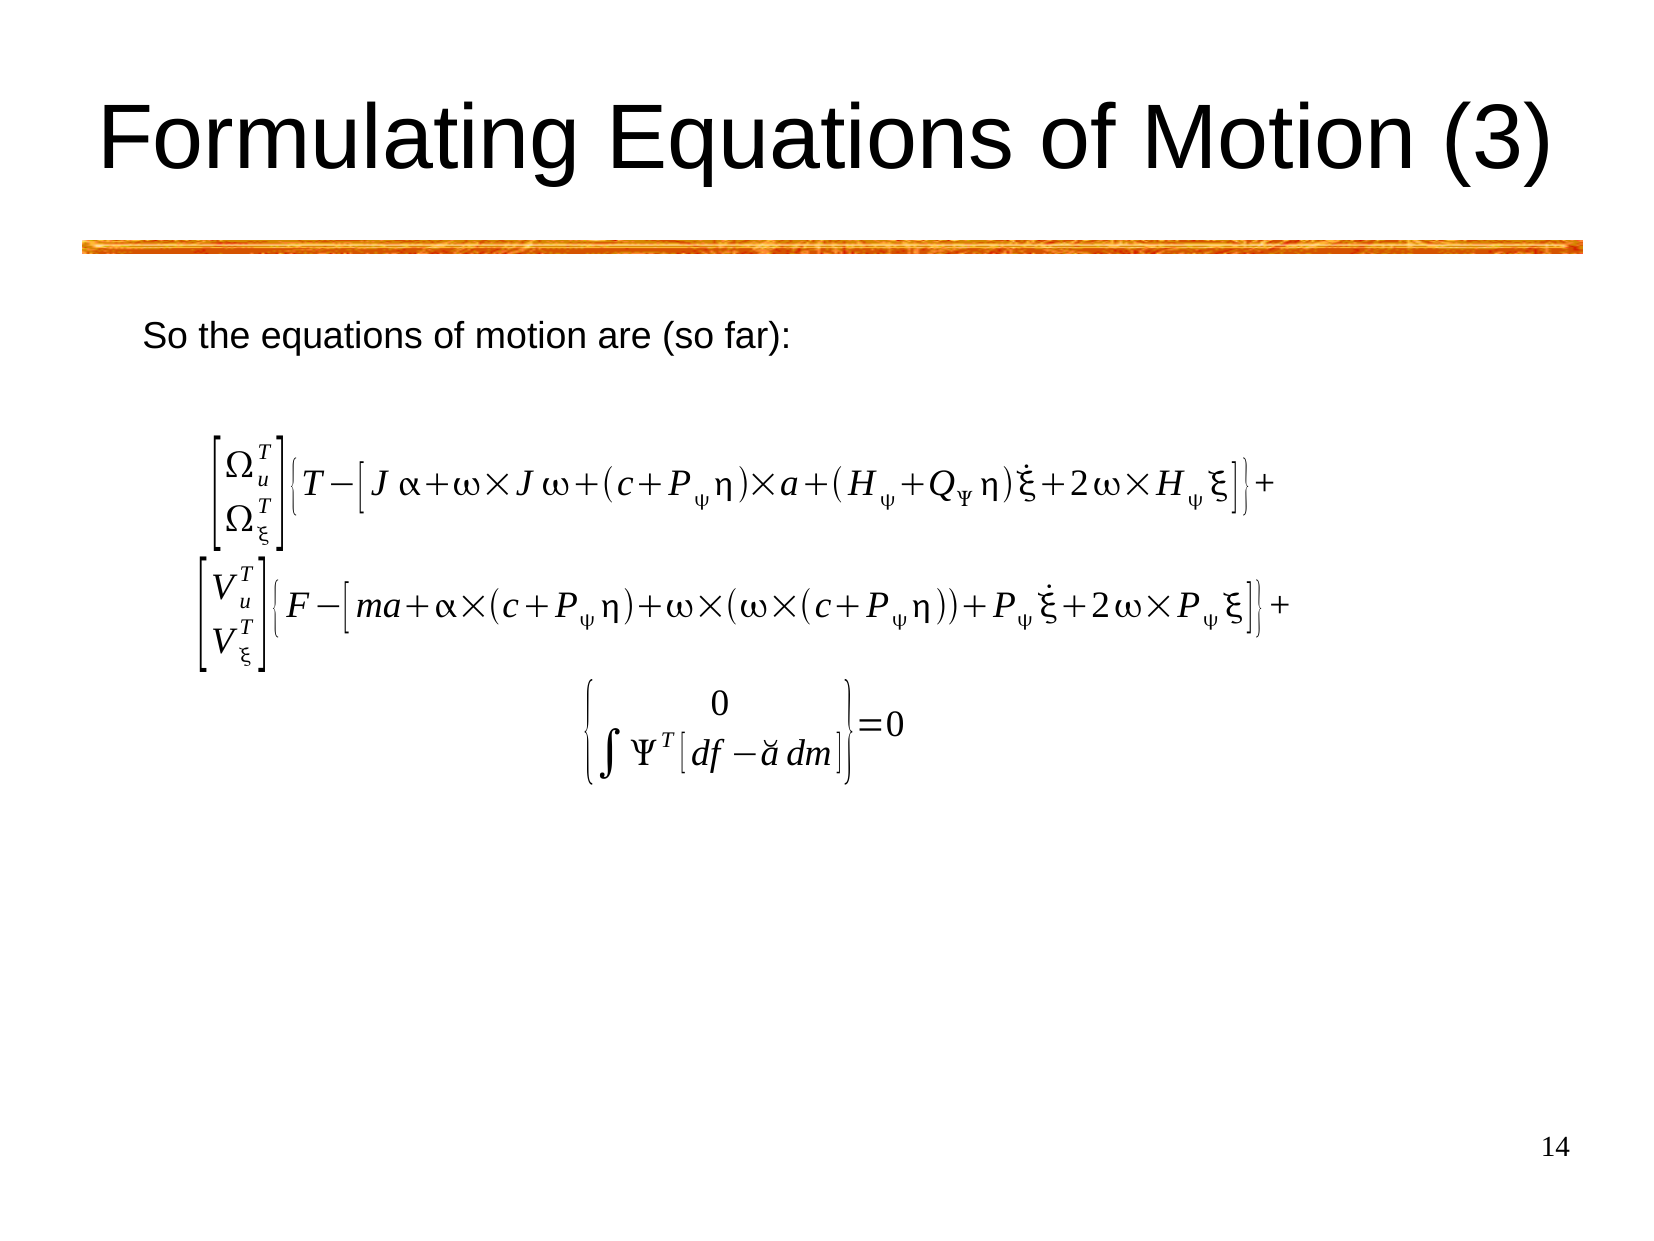

# Formulating Equations of Motion (3)
So the equations of motion are (so far):
14